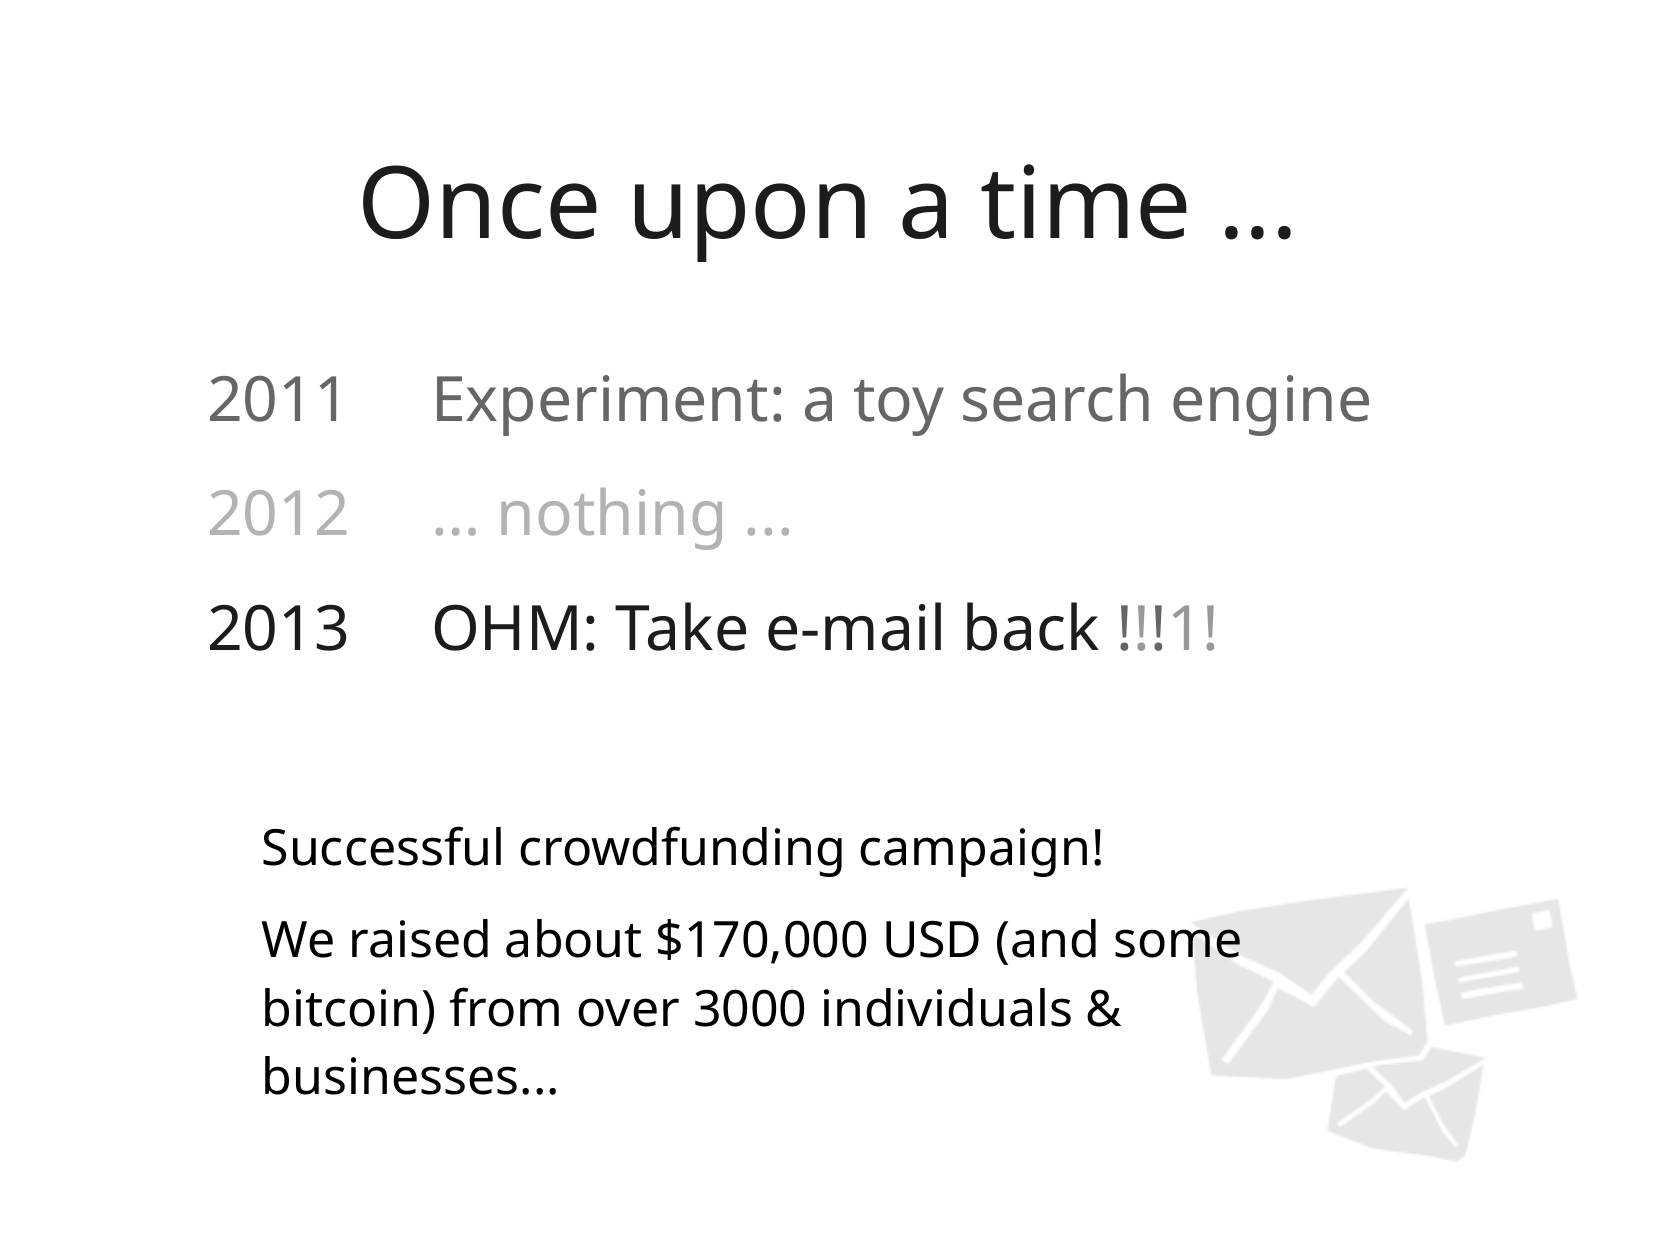

# Once upon a time ...
 2011 Experiment: a toy search engine
 2012 … nothing ...
 2013 OHM: Take e-mail back !!!1!
Successful crowdfunding campaign!
We raised about $170,000 USD (and some bitcoin) from over 3000 individuals & businesses...